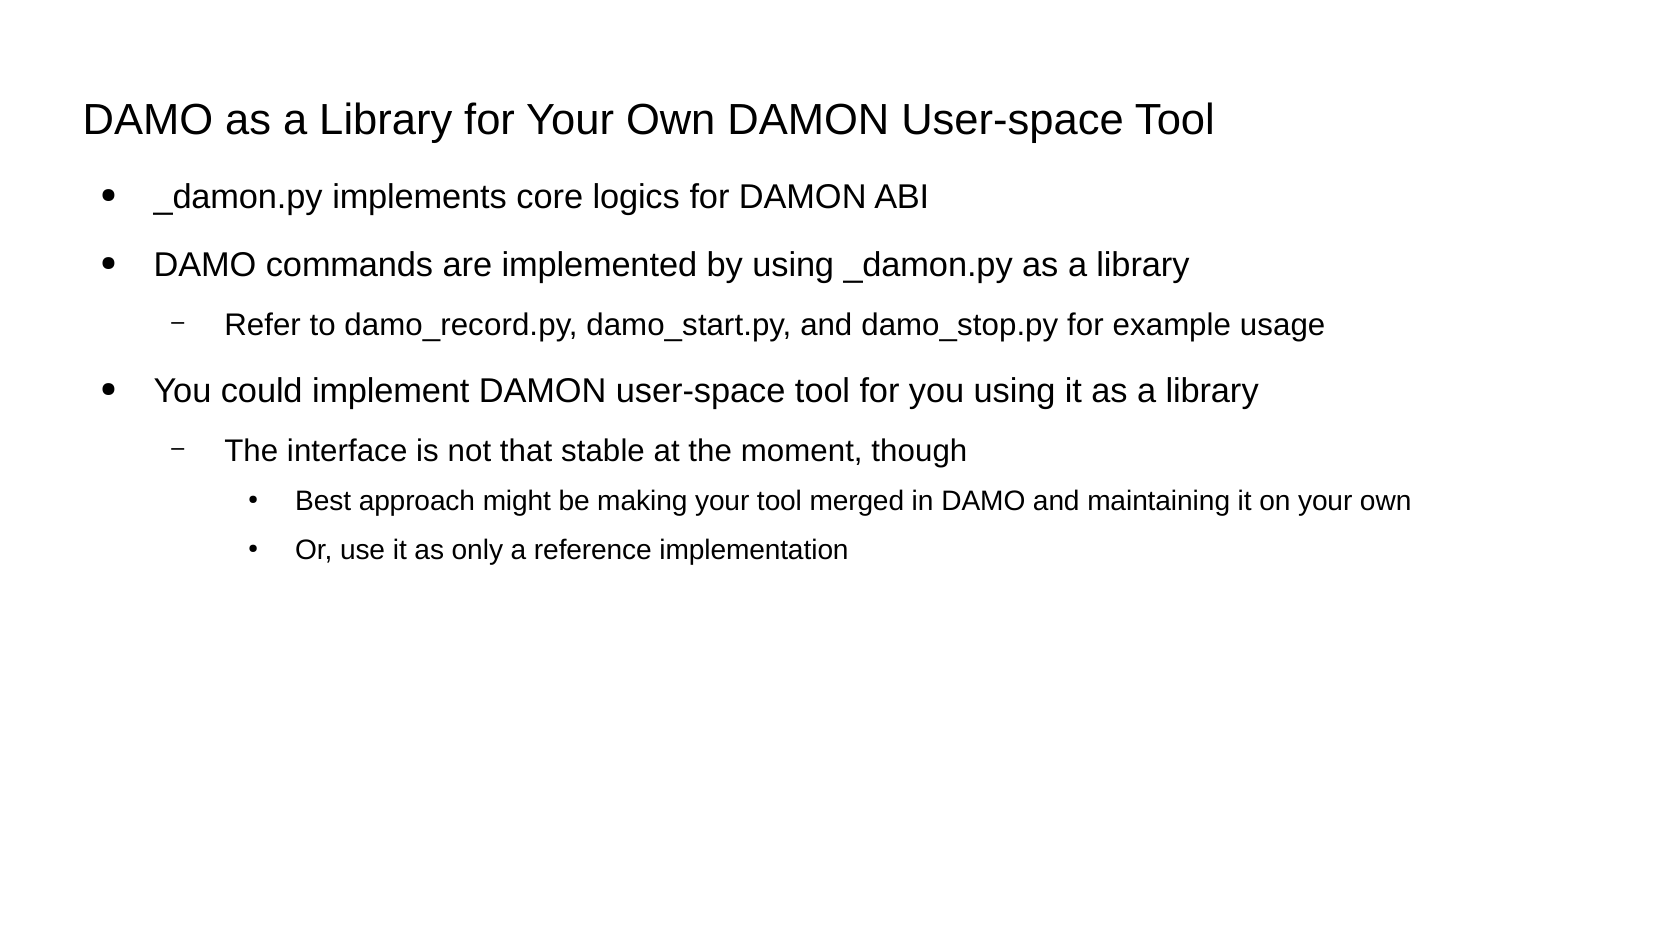

# DAMO as a Library for Your Own DAMON User-space Tool
_damon.py implements core logics for DAMON ABI
DAMO commands are implemented by using _damon.py as a library
Refer to damo_record.py, damo_start.py, and damo_stop.py for example usage
You could implement DAMON user-space tool for you using it as a library
The interface is not that stable at the moment, though
Best approach might be making your tool merged in DAMO and maintaining it on your own
Or, use it as only a reference implementation